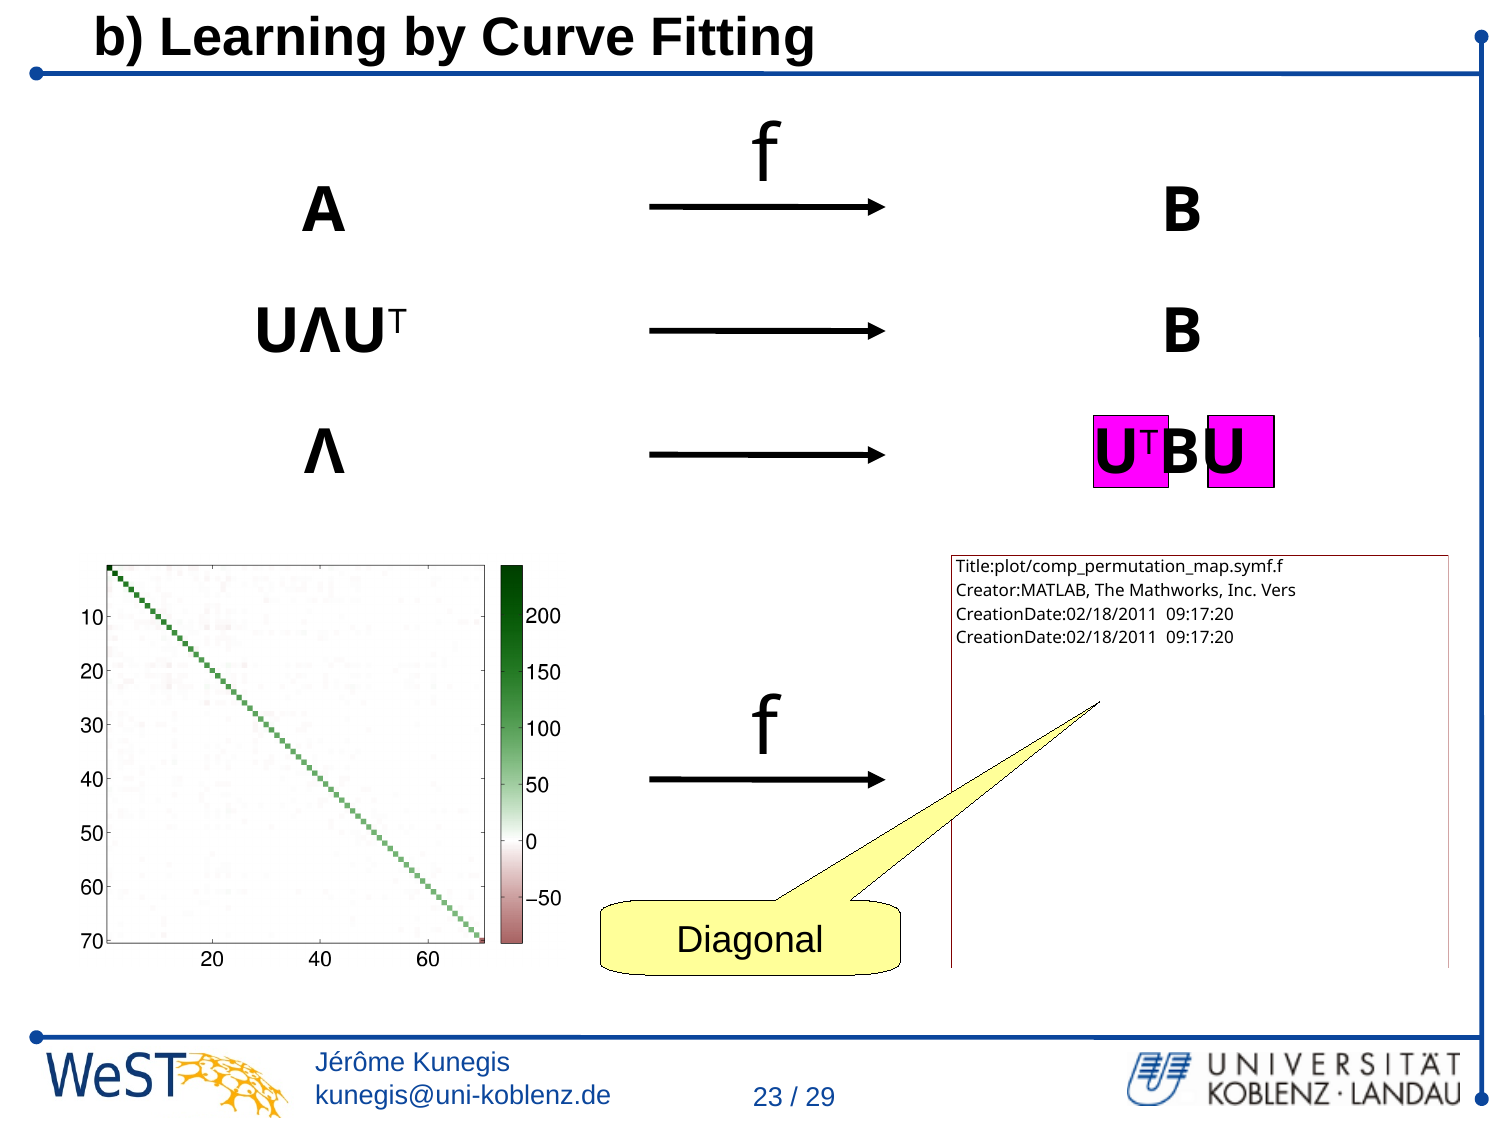

b) Learning by Curve Fitting
f
A
B
UΛUT
B
Λ
UTBU
f
Diagonal